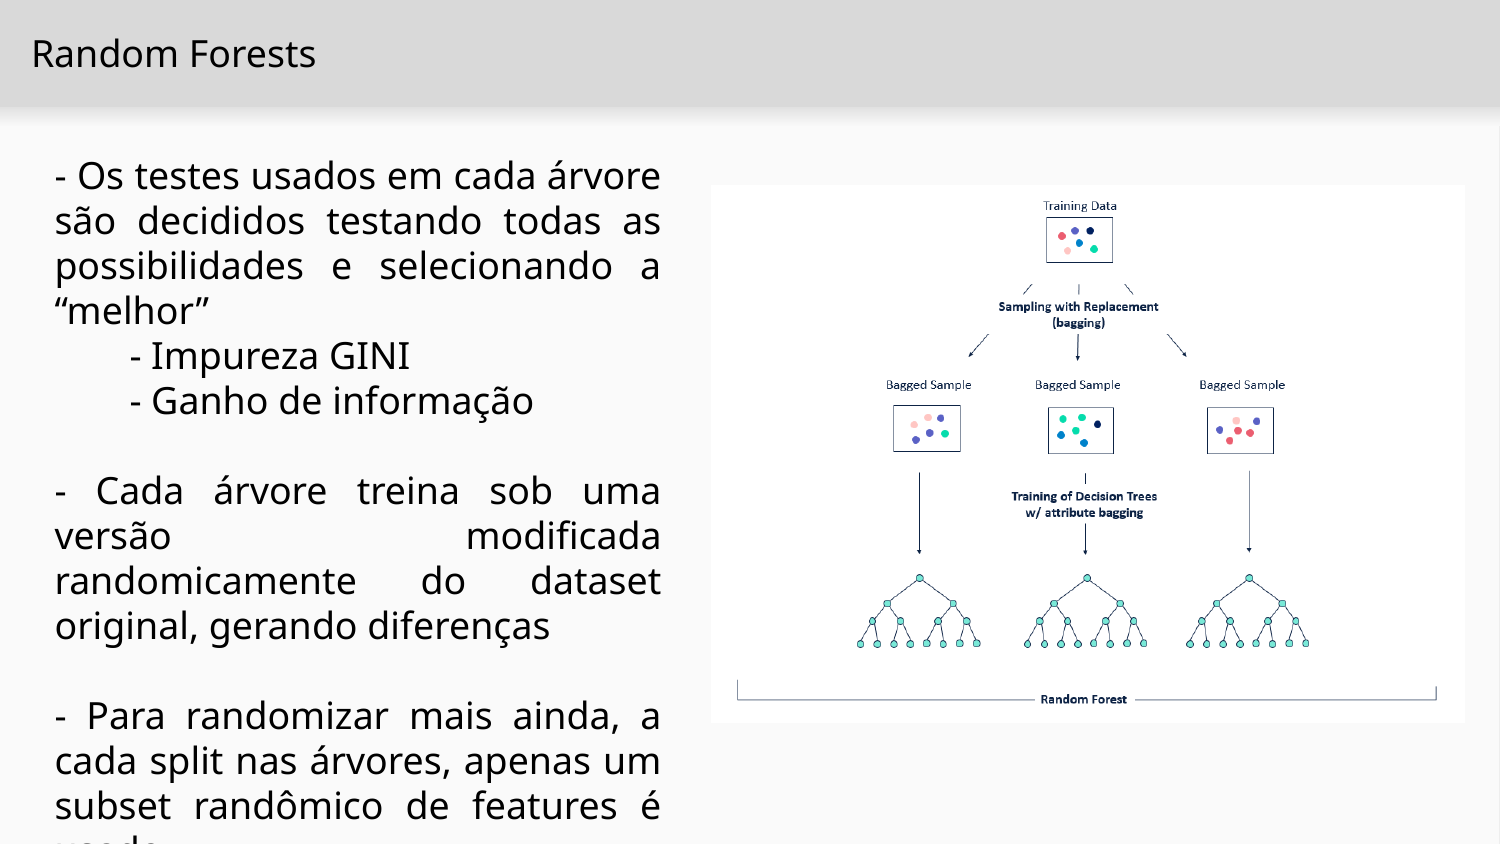

# Random Forests
- Os testes usados em cada árvore são decididos testando todas as possibilidades e selecionando a “melhor”
	- Impureza GINI
	- Ganho de informação
- Cada árvore treina sob uma versão modificada randomicamente do dataset original, gerando diferenças
- Para randomizar mais ainda, a cada split nas árvores, apenas um subset randômico de features é usado